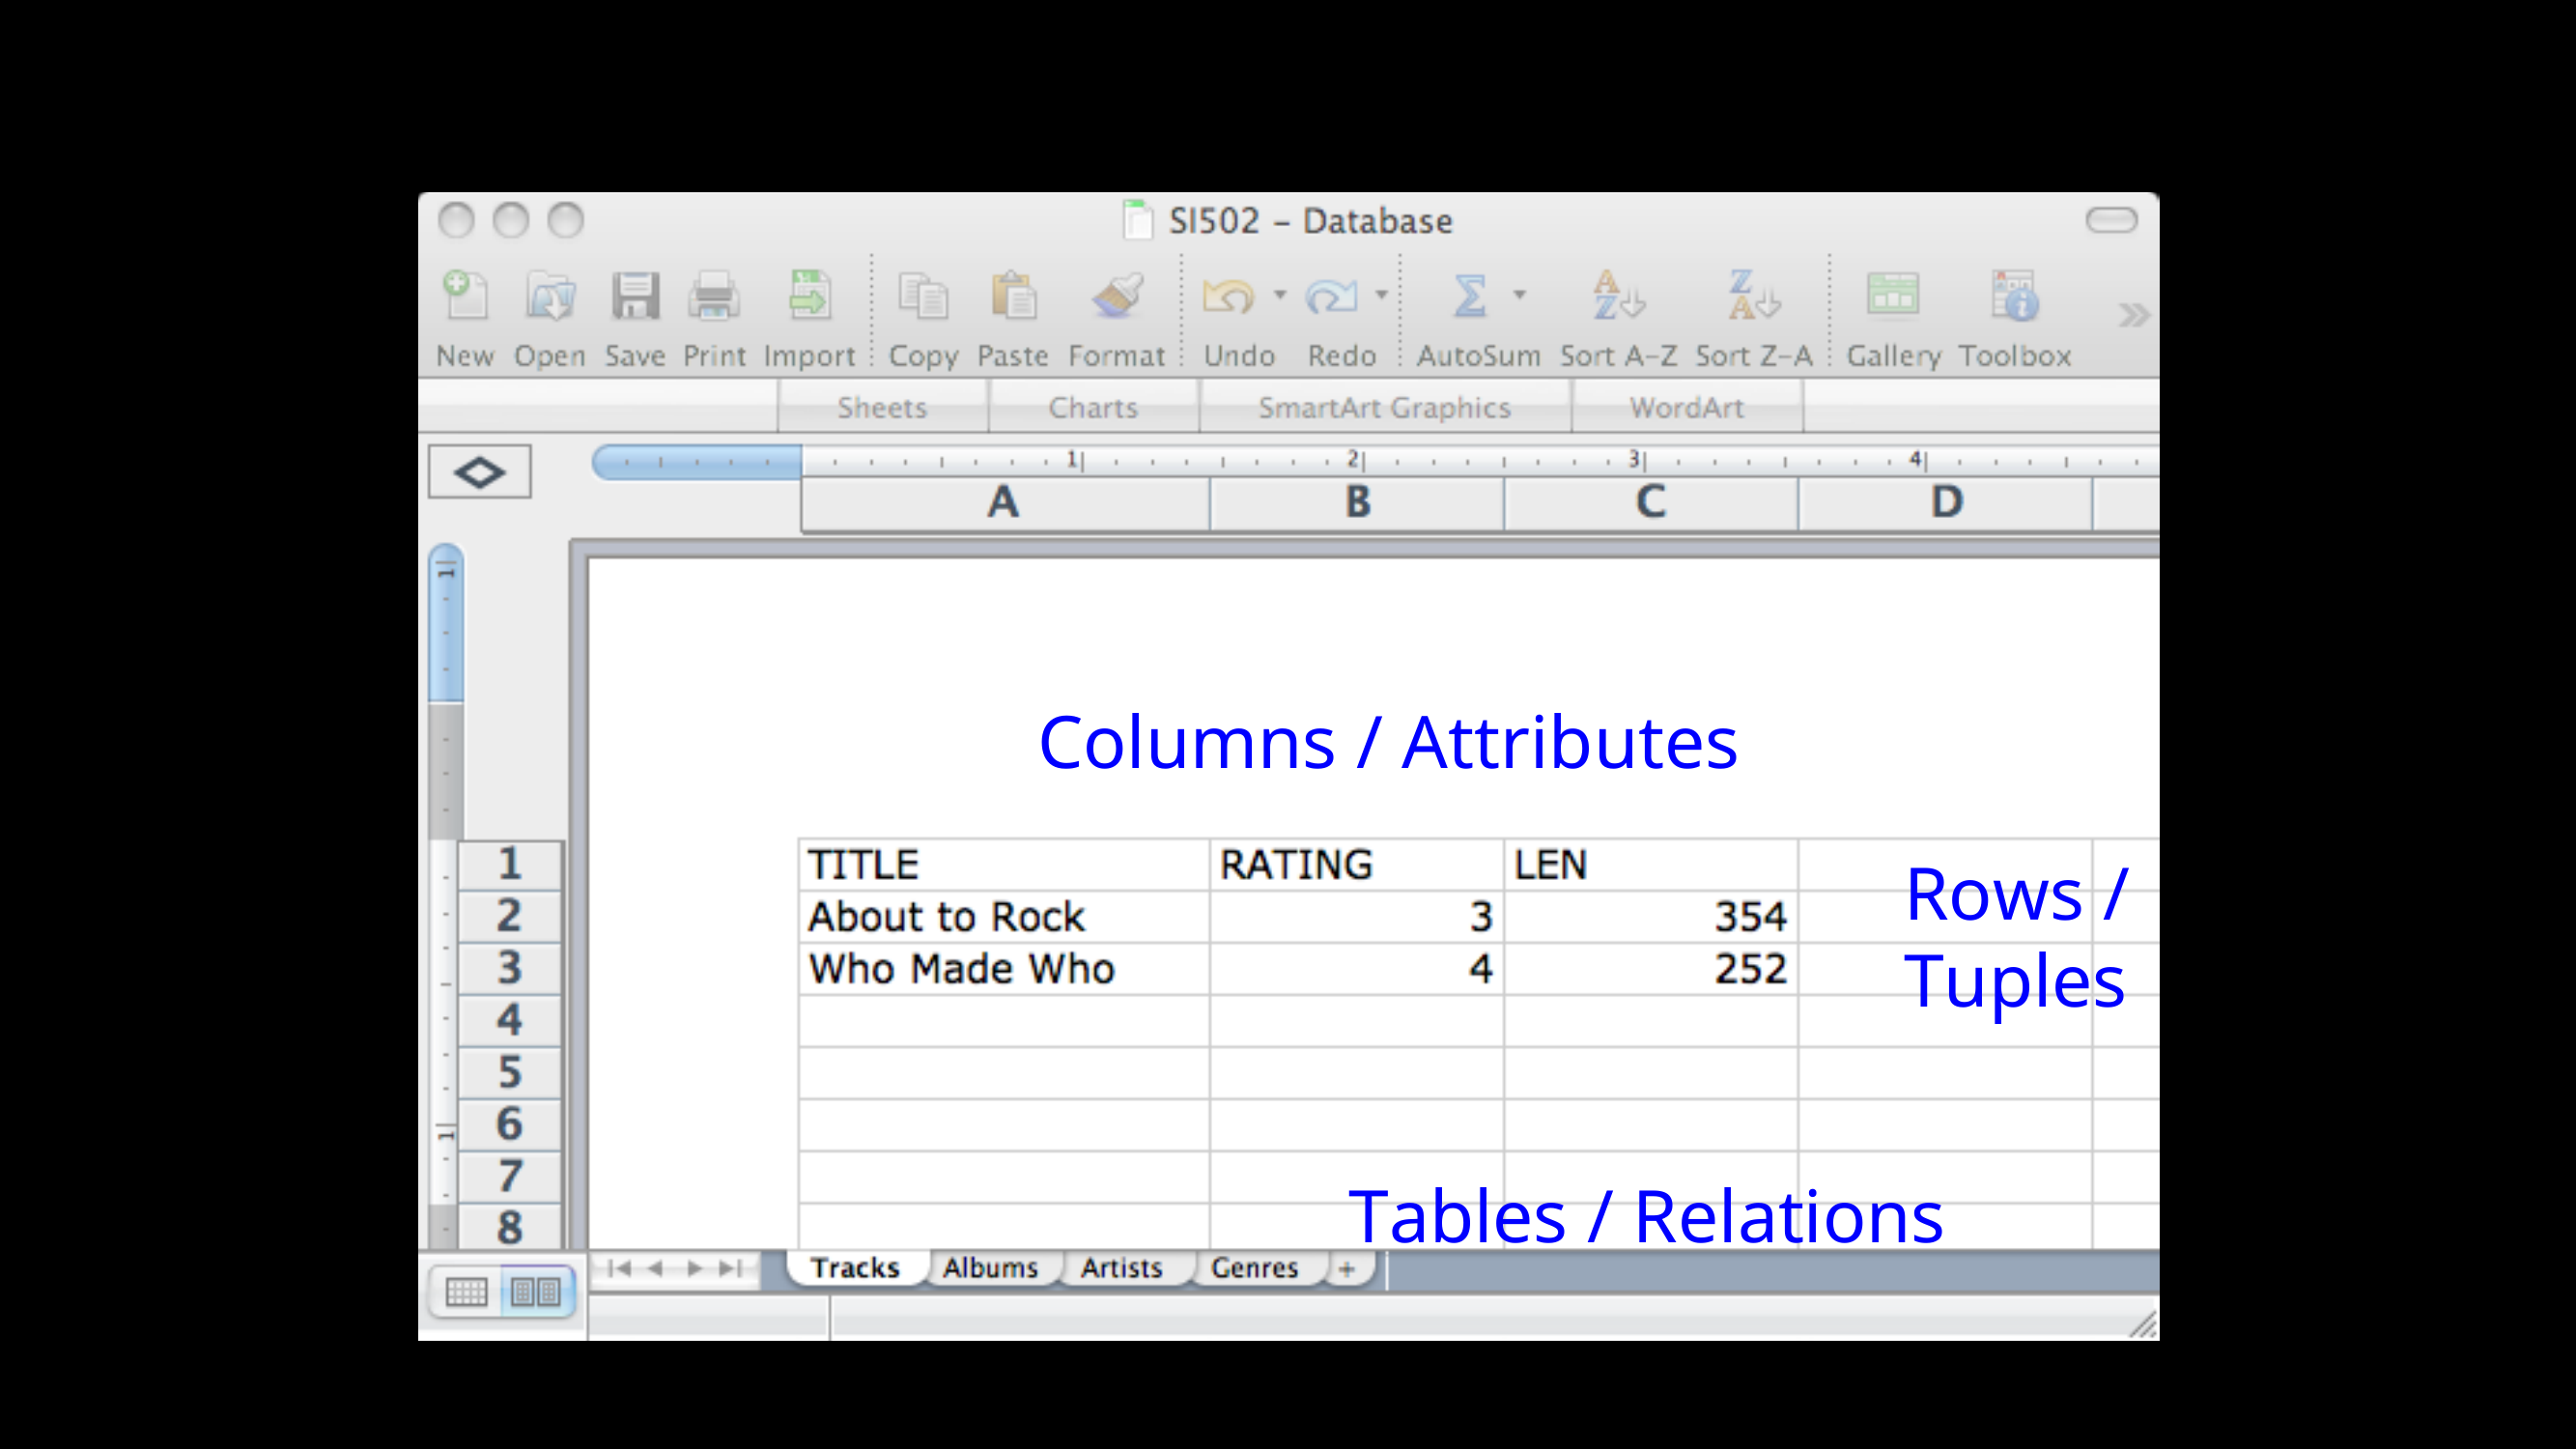

Columns / Attributes
Rows /
Tuples
Tables / Relations